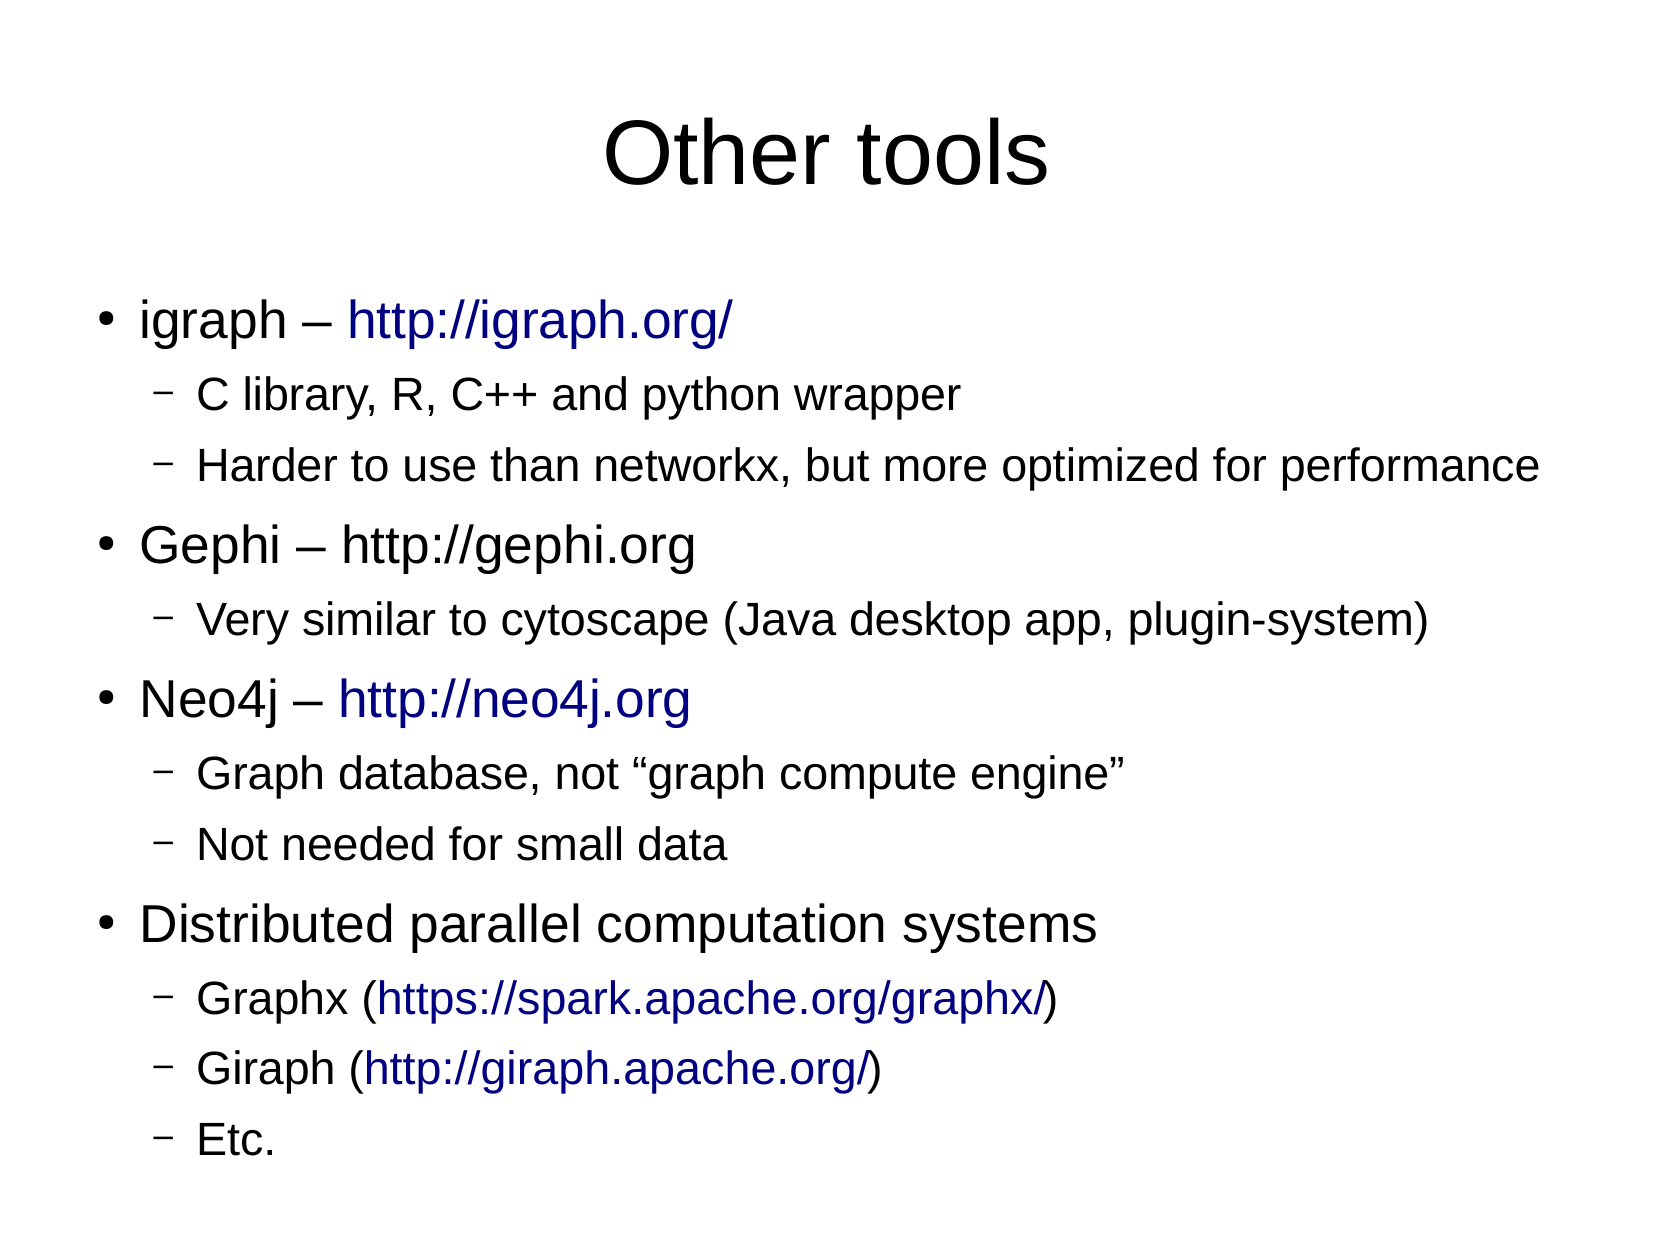

# Other tools
igraph – http://igraph.org/
C library, R, C++ and python wrapper
Harder to use than networkx, but more optimized for performance
Gephi – http://gephi.org
Very similar to cytoscape (Java desktop app, plugin-system)
Neo4j – http://neo4j.org
Graph database, not “graph compute engine”
Not needed for small data
Distributed parallel computation systems
Graphx (https://spark.apache.org/graphx/)
Giraph (http://giraph.apache.org/)
Etc.